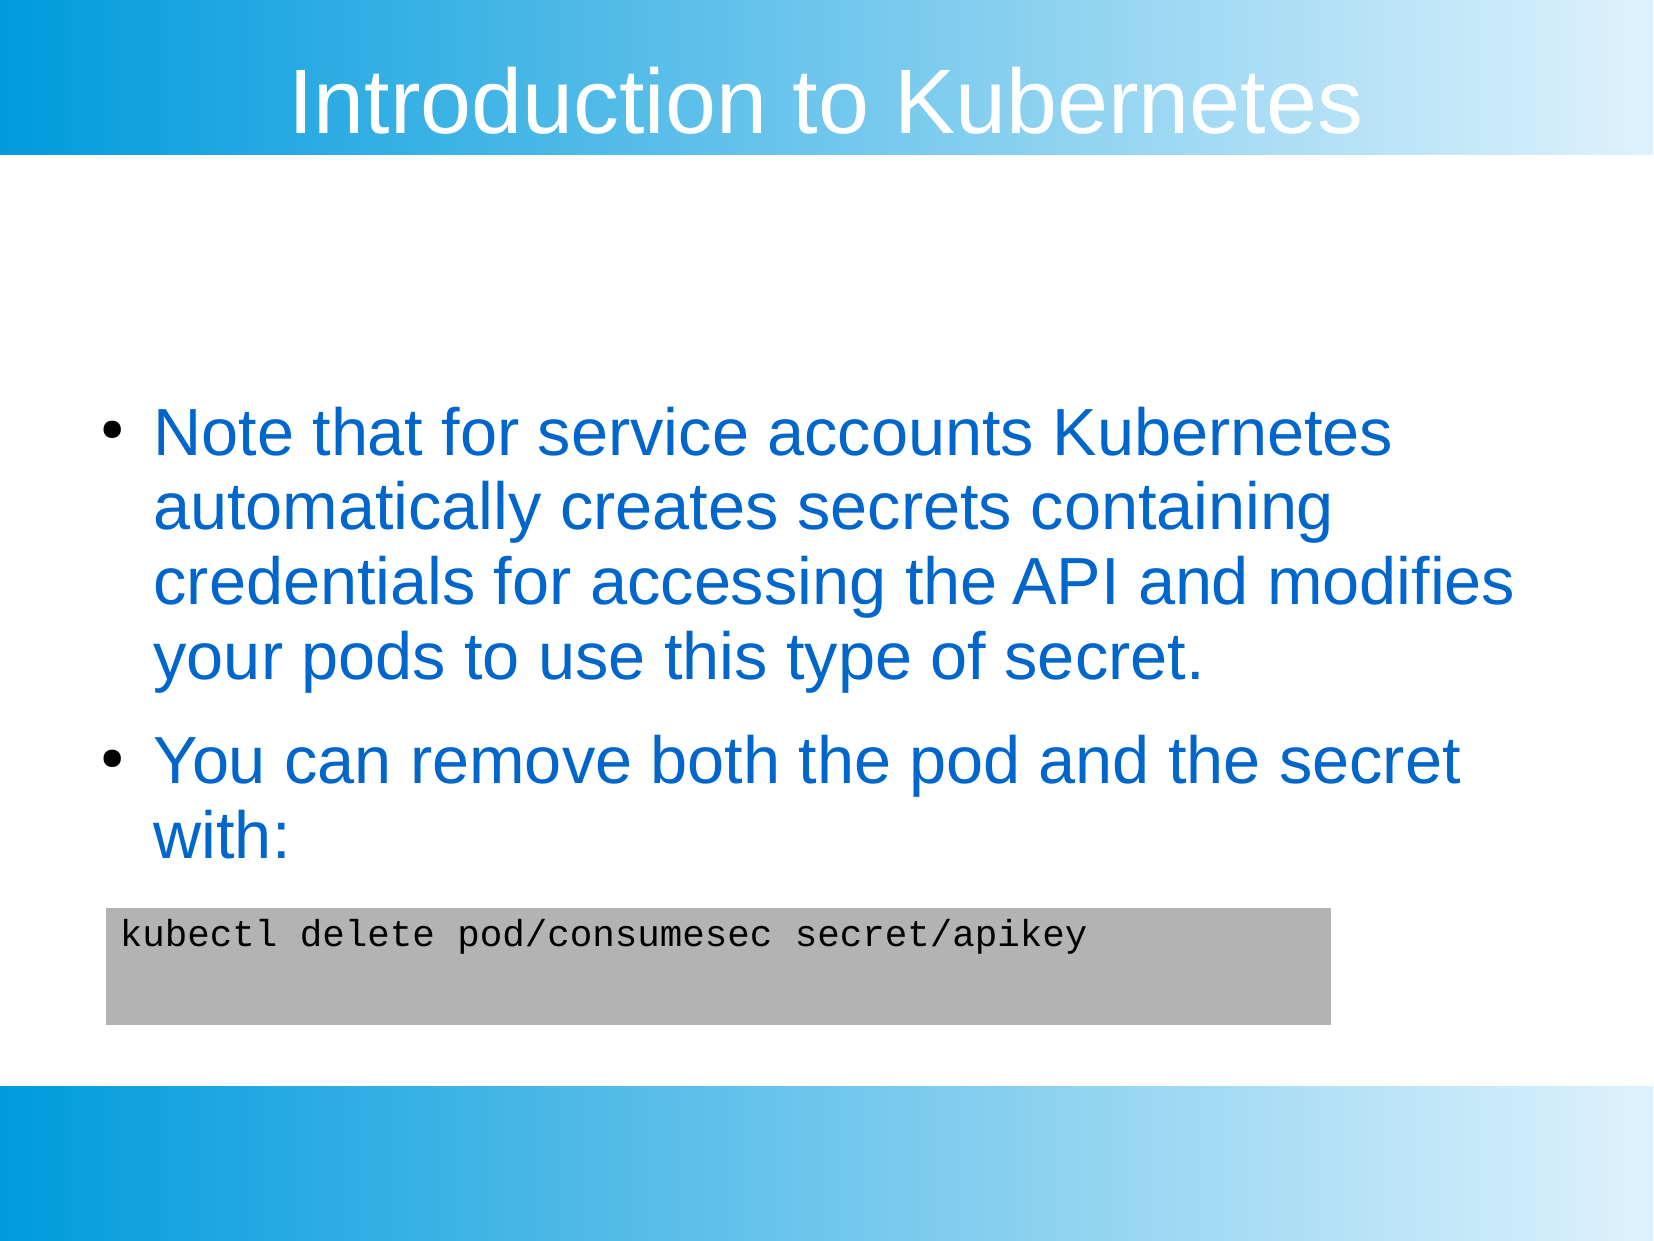

# Introduction to Kubernetes
Note that for service accounts Kubernetes automatically creates secrets containing credentials for accessing the API and modifies your pods to use this type of secret.
You can remove both the pod and the secret with:
| kubectl delete pod/consumesec secret/apikey |
| --- |